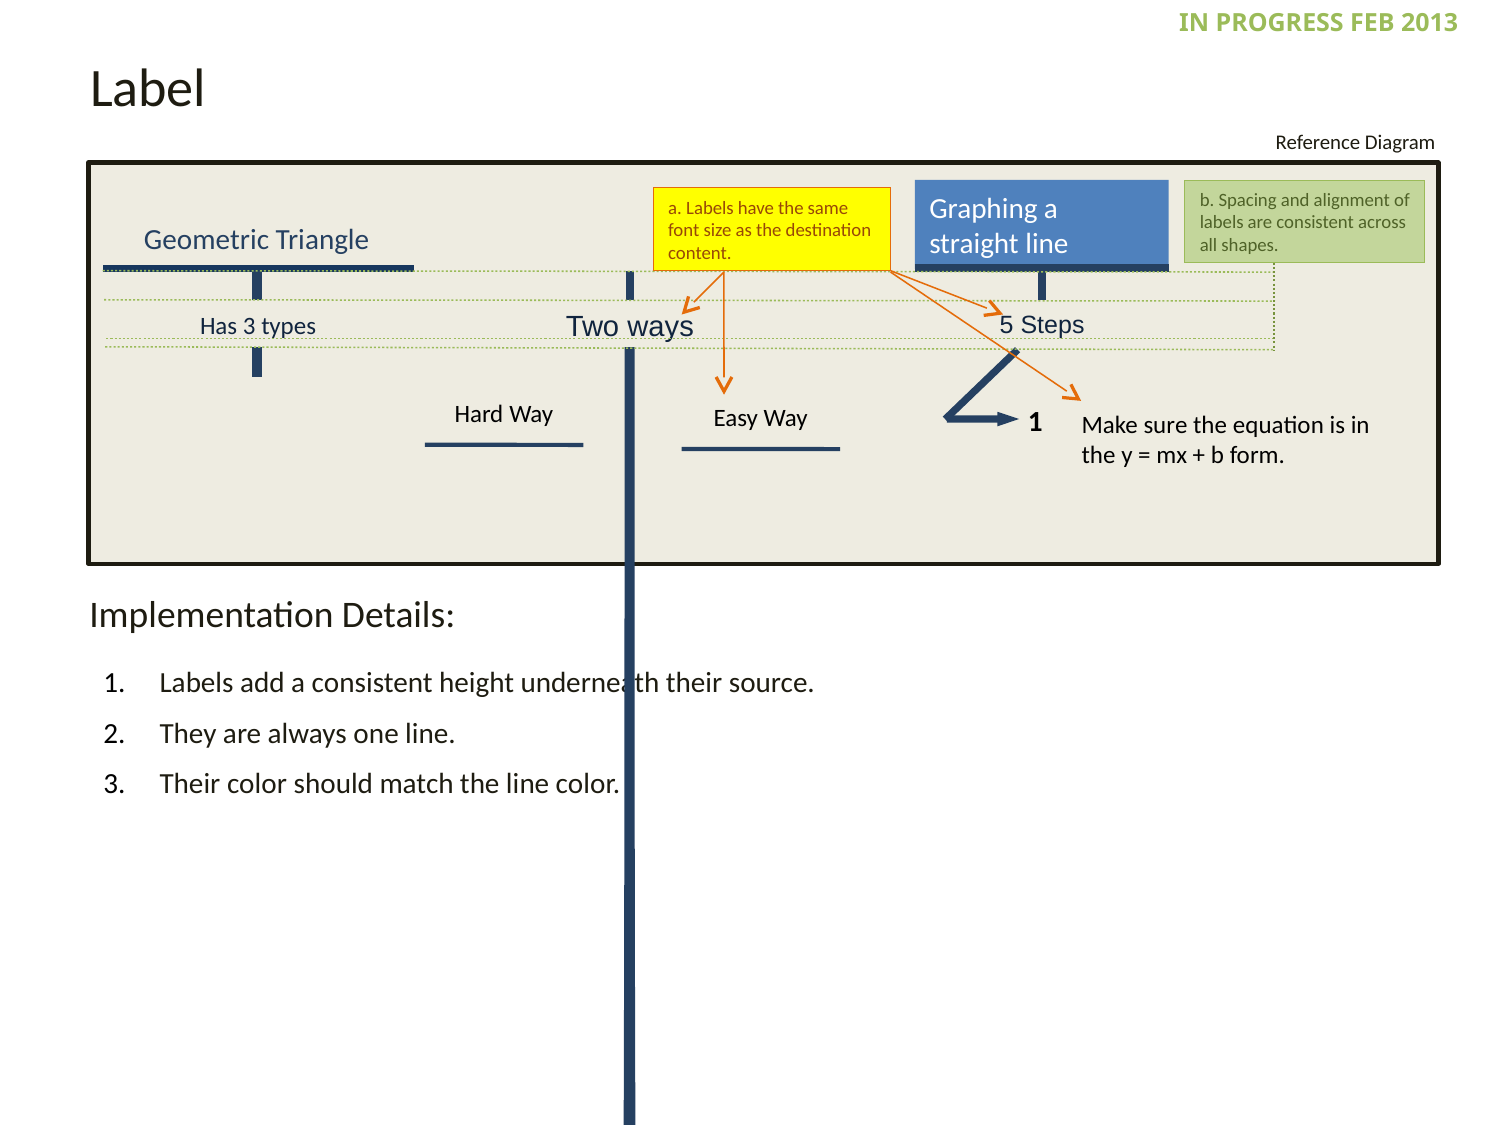

IN PROGRESS FEB 2013
# Label
Reference Diagram
Graphing a straight line
Geometric Triangle
Two ways
Hard Way
Easy Way
Has 3 types
5 Steps
1
b. Spacing and alignment of labels are consistent across all shapes.
a. Labels have the same font size as the destination content.
Make sure the equation is in the y = mx + b form.
Implementation Details:
Labels add a consistent height underneath their source.
They are always one line.
Their color should match the line color.